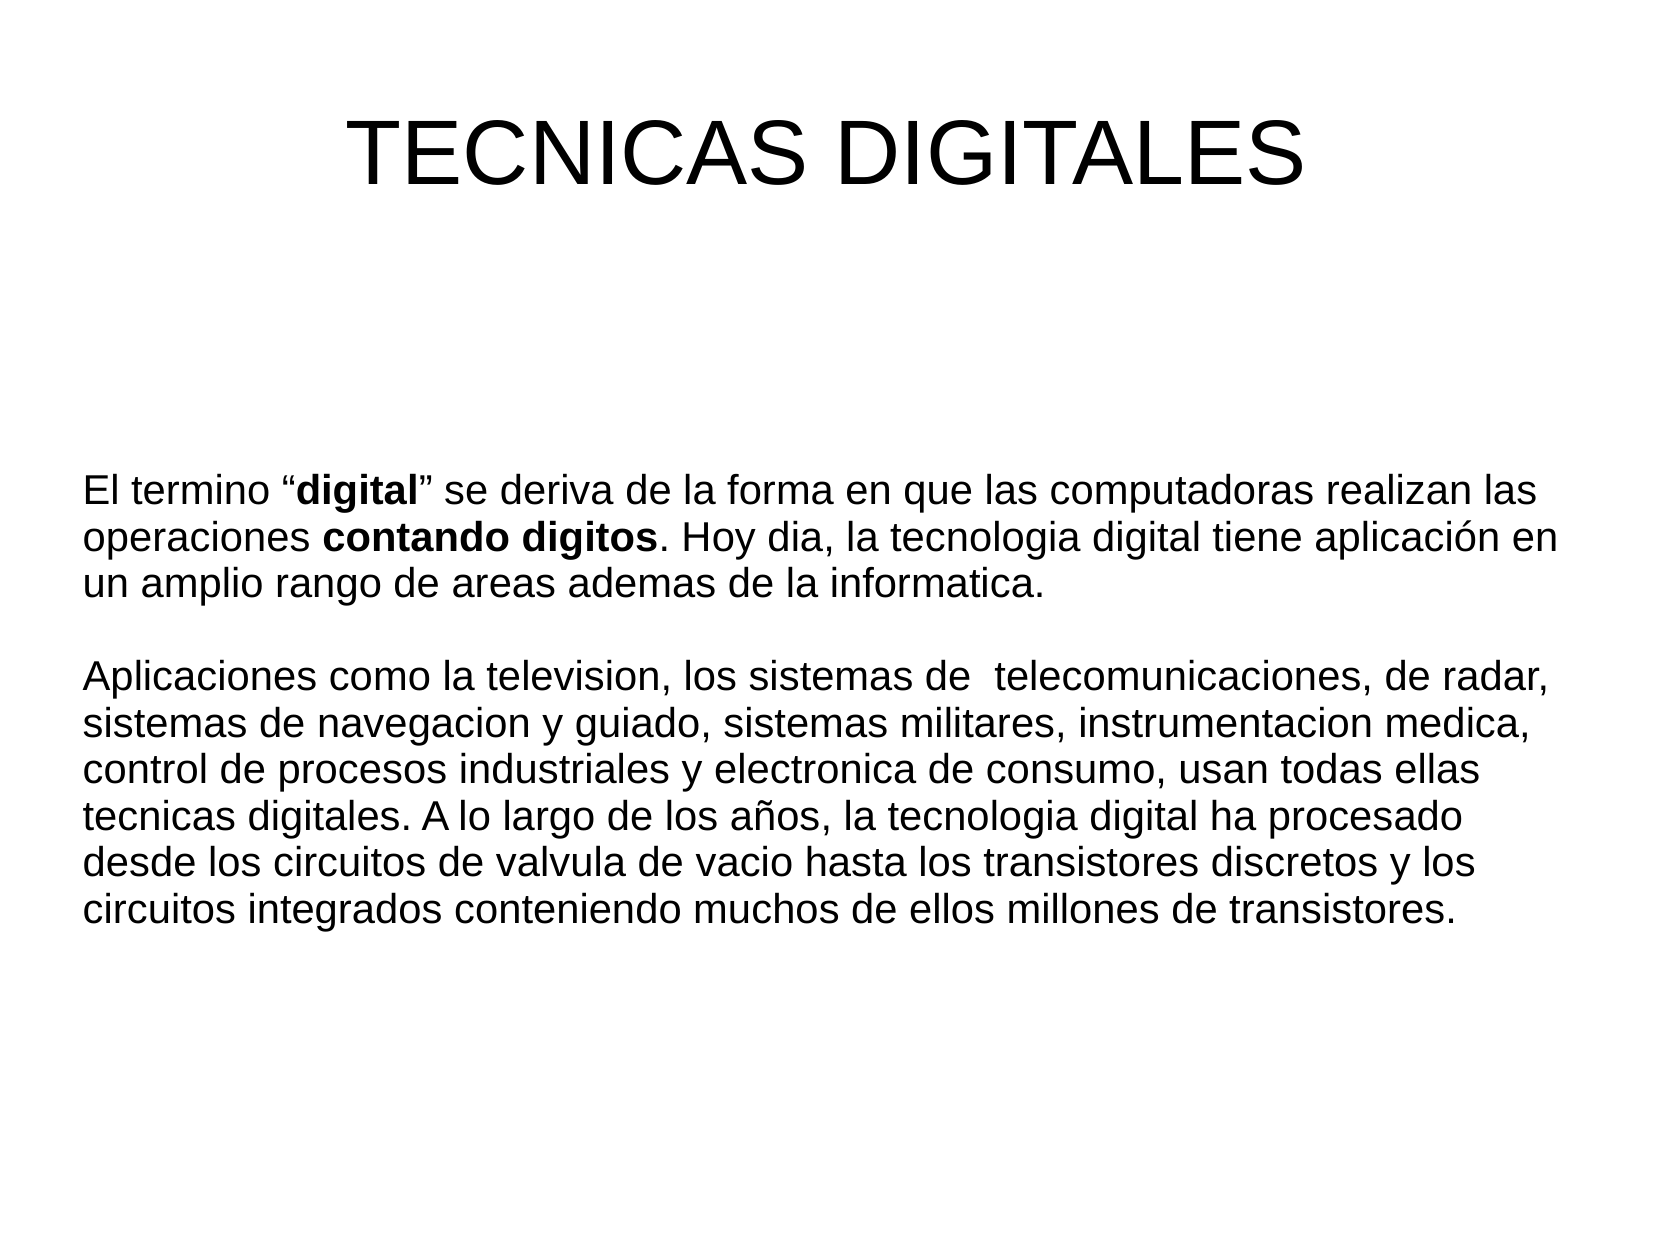

# TECNICAS DIGITALES
El termino “digital” se deriva de la forma en que las computadoras realizan las operaciones contando digitos. Hoy dia, la tecnologia digital tiene aplicación en un amplio rango de areas ademas de la informatica.
Aplicaciones como la television, los sistemas de telecomunicaciones, de radar, sistemas de navegacion y guiado, sistemas militares, instrumentacion medica, control de procesos industriales y electronica de consumo, usan todas ellas tecnicas digitales. A lo largo de los años, la tecnologia digital ha procesado desde los circuitos de valvula de vacio hasta los transistores discretos y los circuitos integrados conteniendo muchos de ellos millones de transistores.